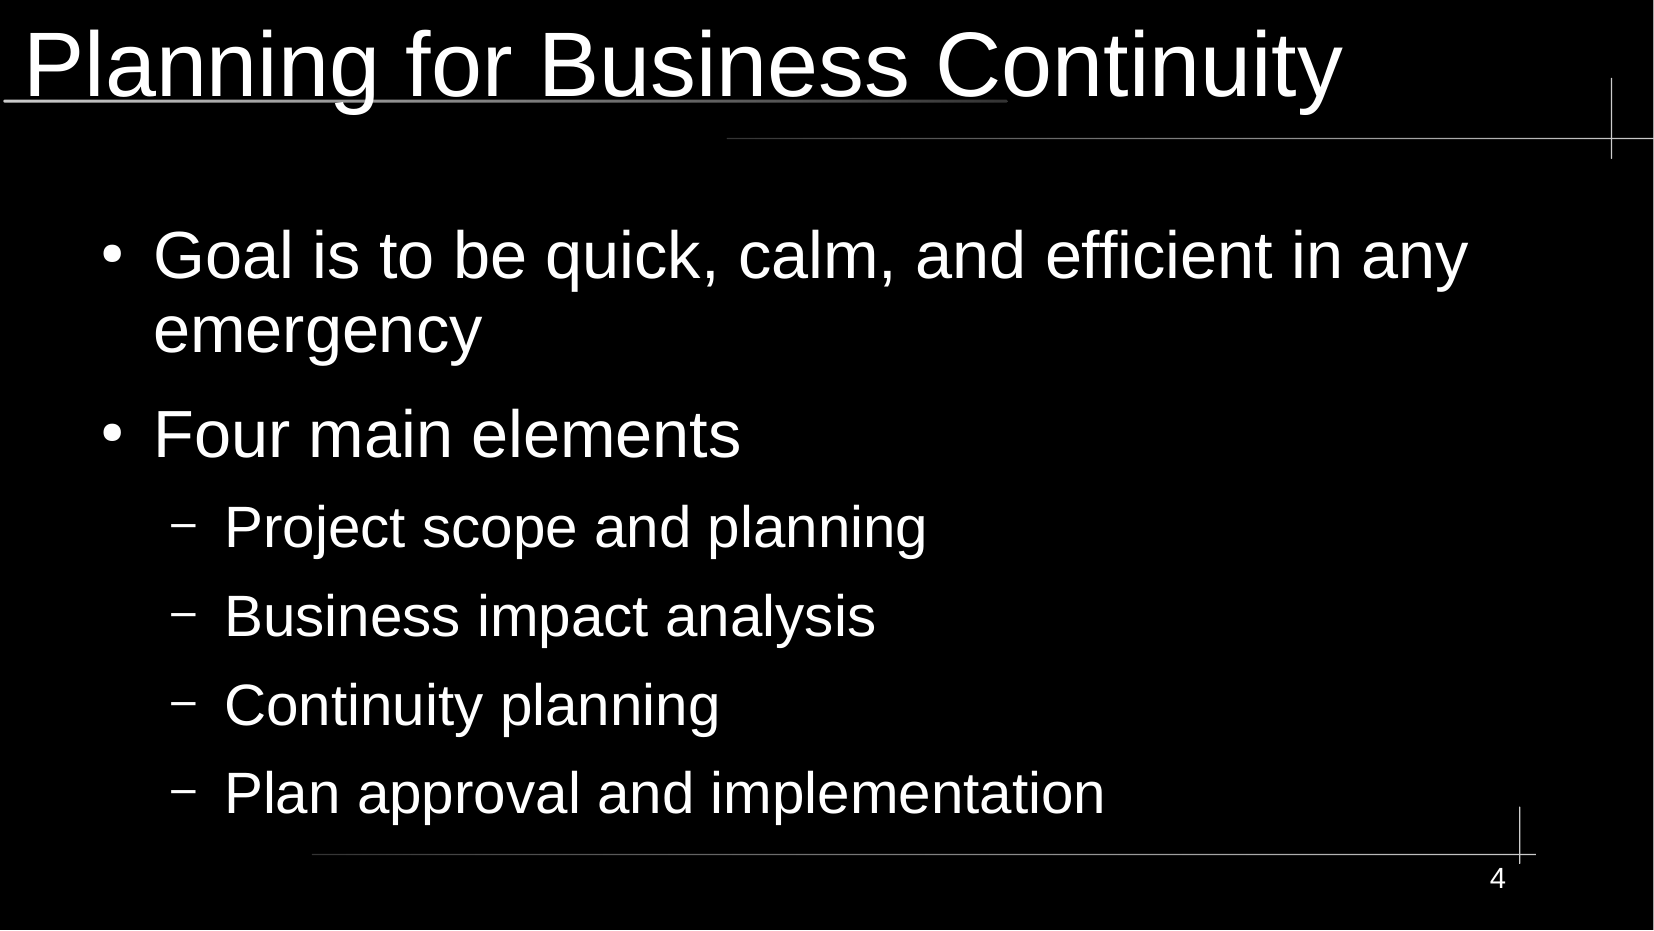

# Planning for Business Continuity
Goal is to be quick, calm, and efficient in any emergency
Four main elements
Project scope and planning
Business impact analysis
Continuity planning
Plan approval and implementation
4